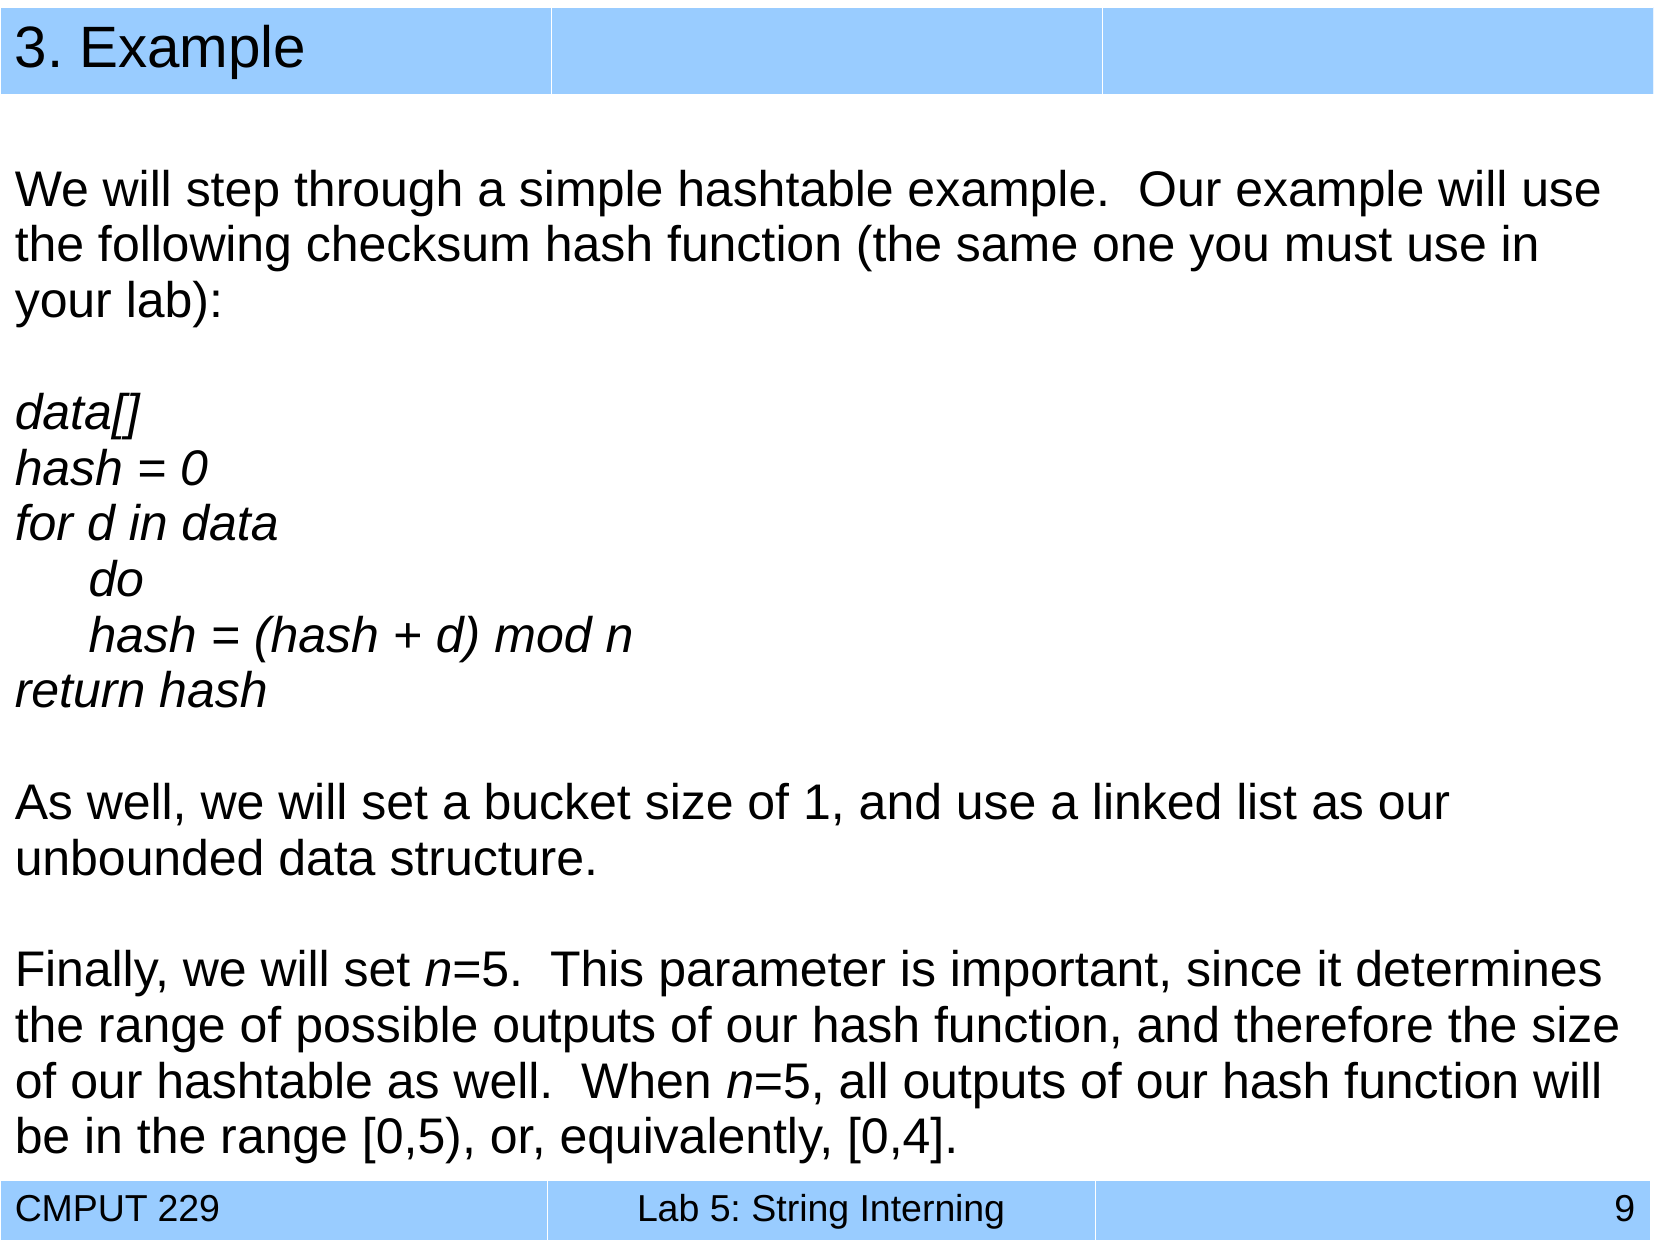

| 3. Example | | |
| --- | --- | --- |
We will step through a simple hashtable example. Our example will use the following checksum hash function (the same one you must use in your lab):
data[]
hash = 0
for d in data
	do
	hash = (hash + d) mod n
return hash
As well, we will set a bucket size of 1, and use a linked list as our unbounded data structure.
Finally, we will set n=5. This parameter is important, since it determines the range of possible outputs of our hash function, and therefore the size of our hashtable as well. When n=5, all outputs of our hash function will be in the range [0,5), or, equivalently, [0,4].
| CMPUT 229 | Lab 5: String Interning | |
| --- | --- | --- |